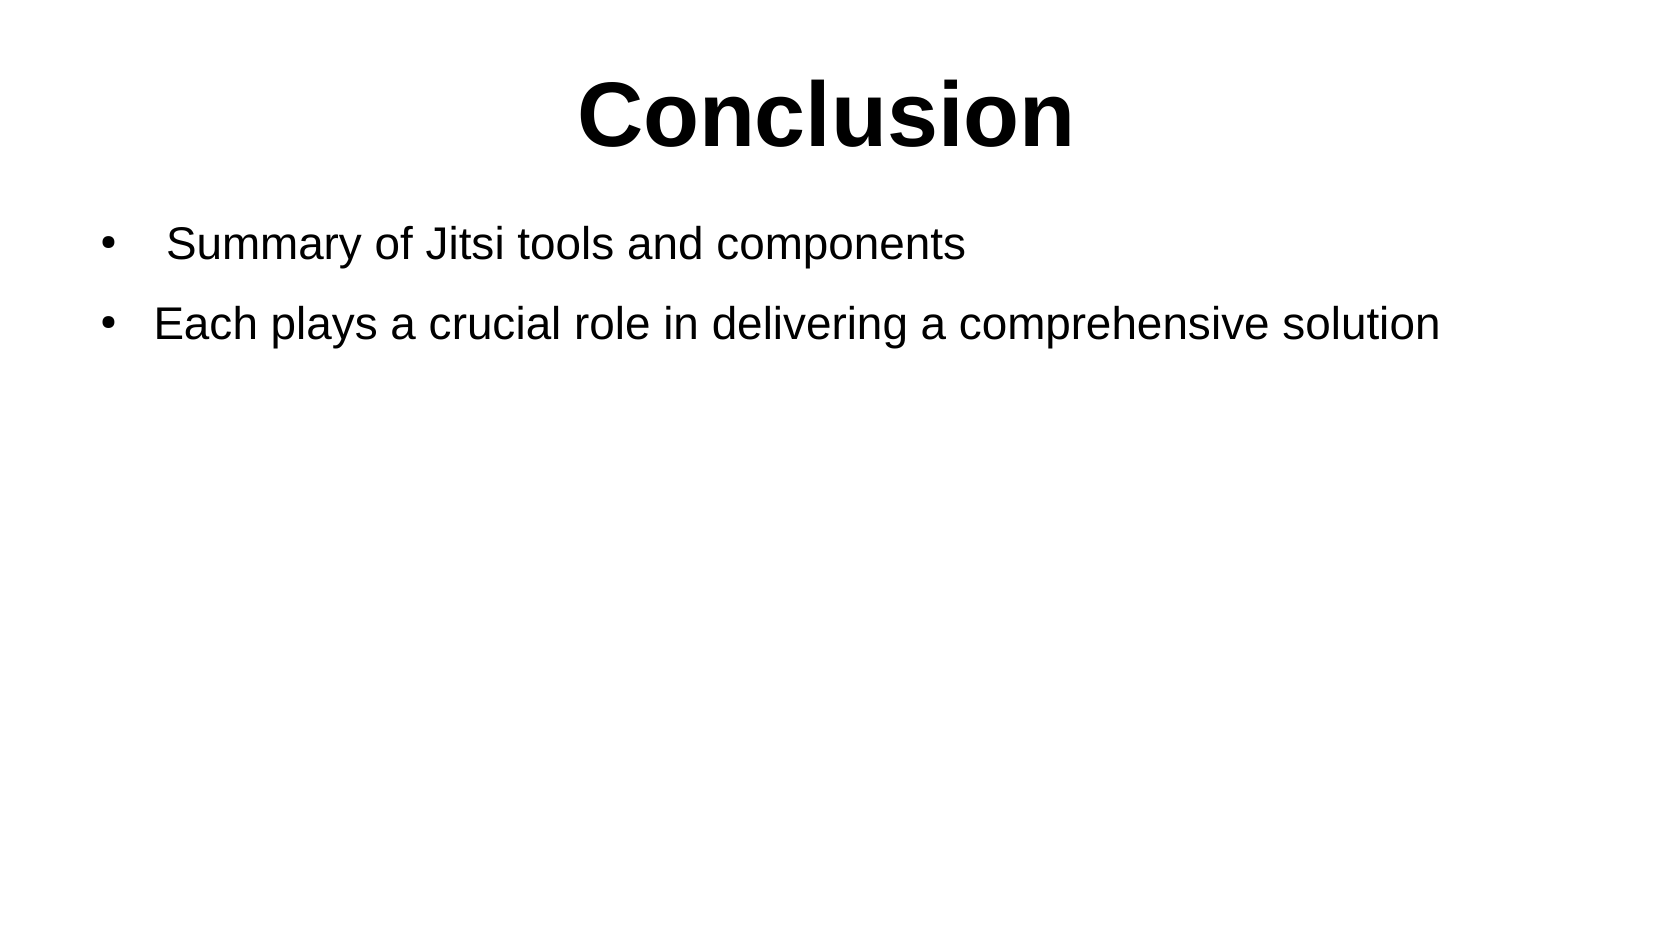

# Conclusion
 Summary of Jitsi tools and components
Each plays a crucial role in delivering a comprehensive solution